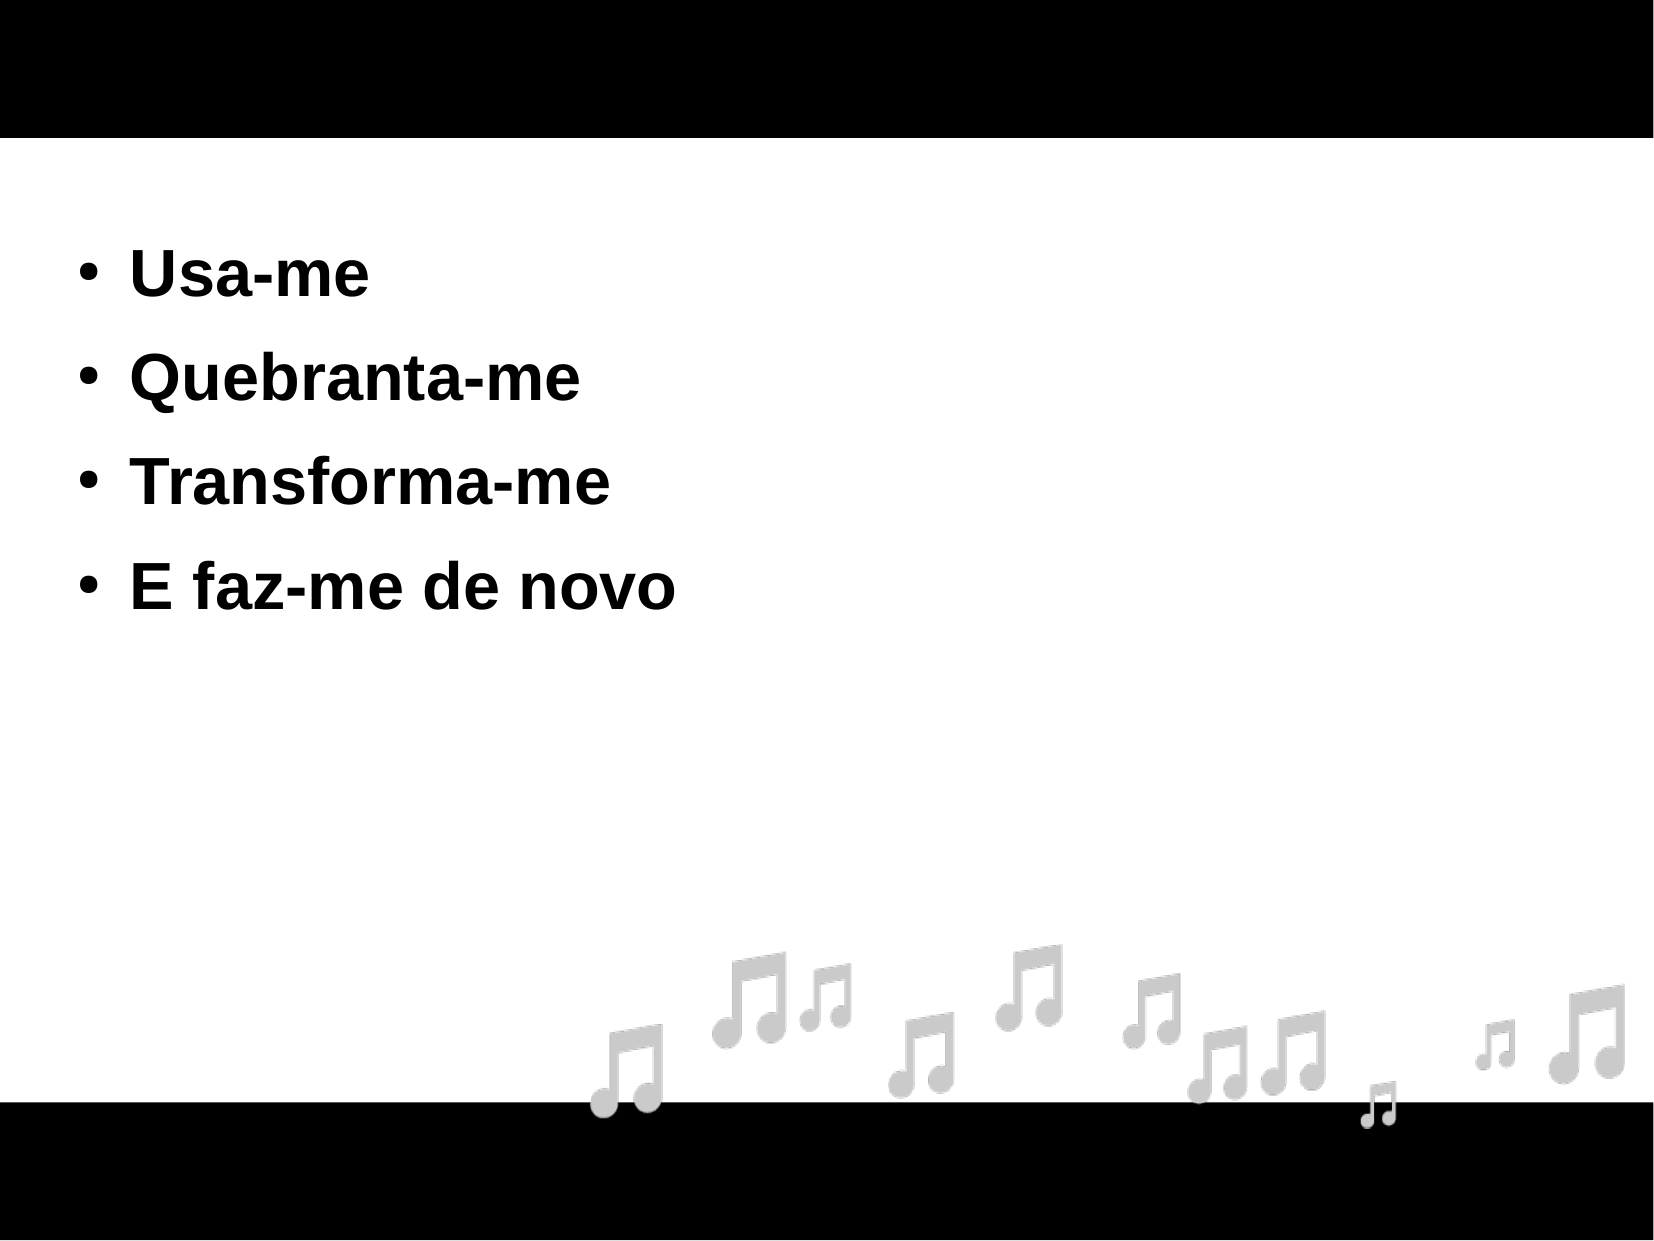

# Usa-me
Quebranta-me
Transforma-me
E faz-me de novo